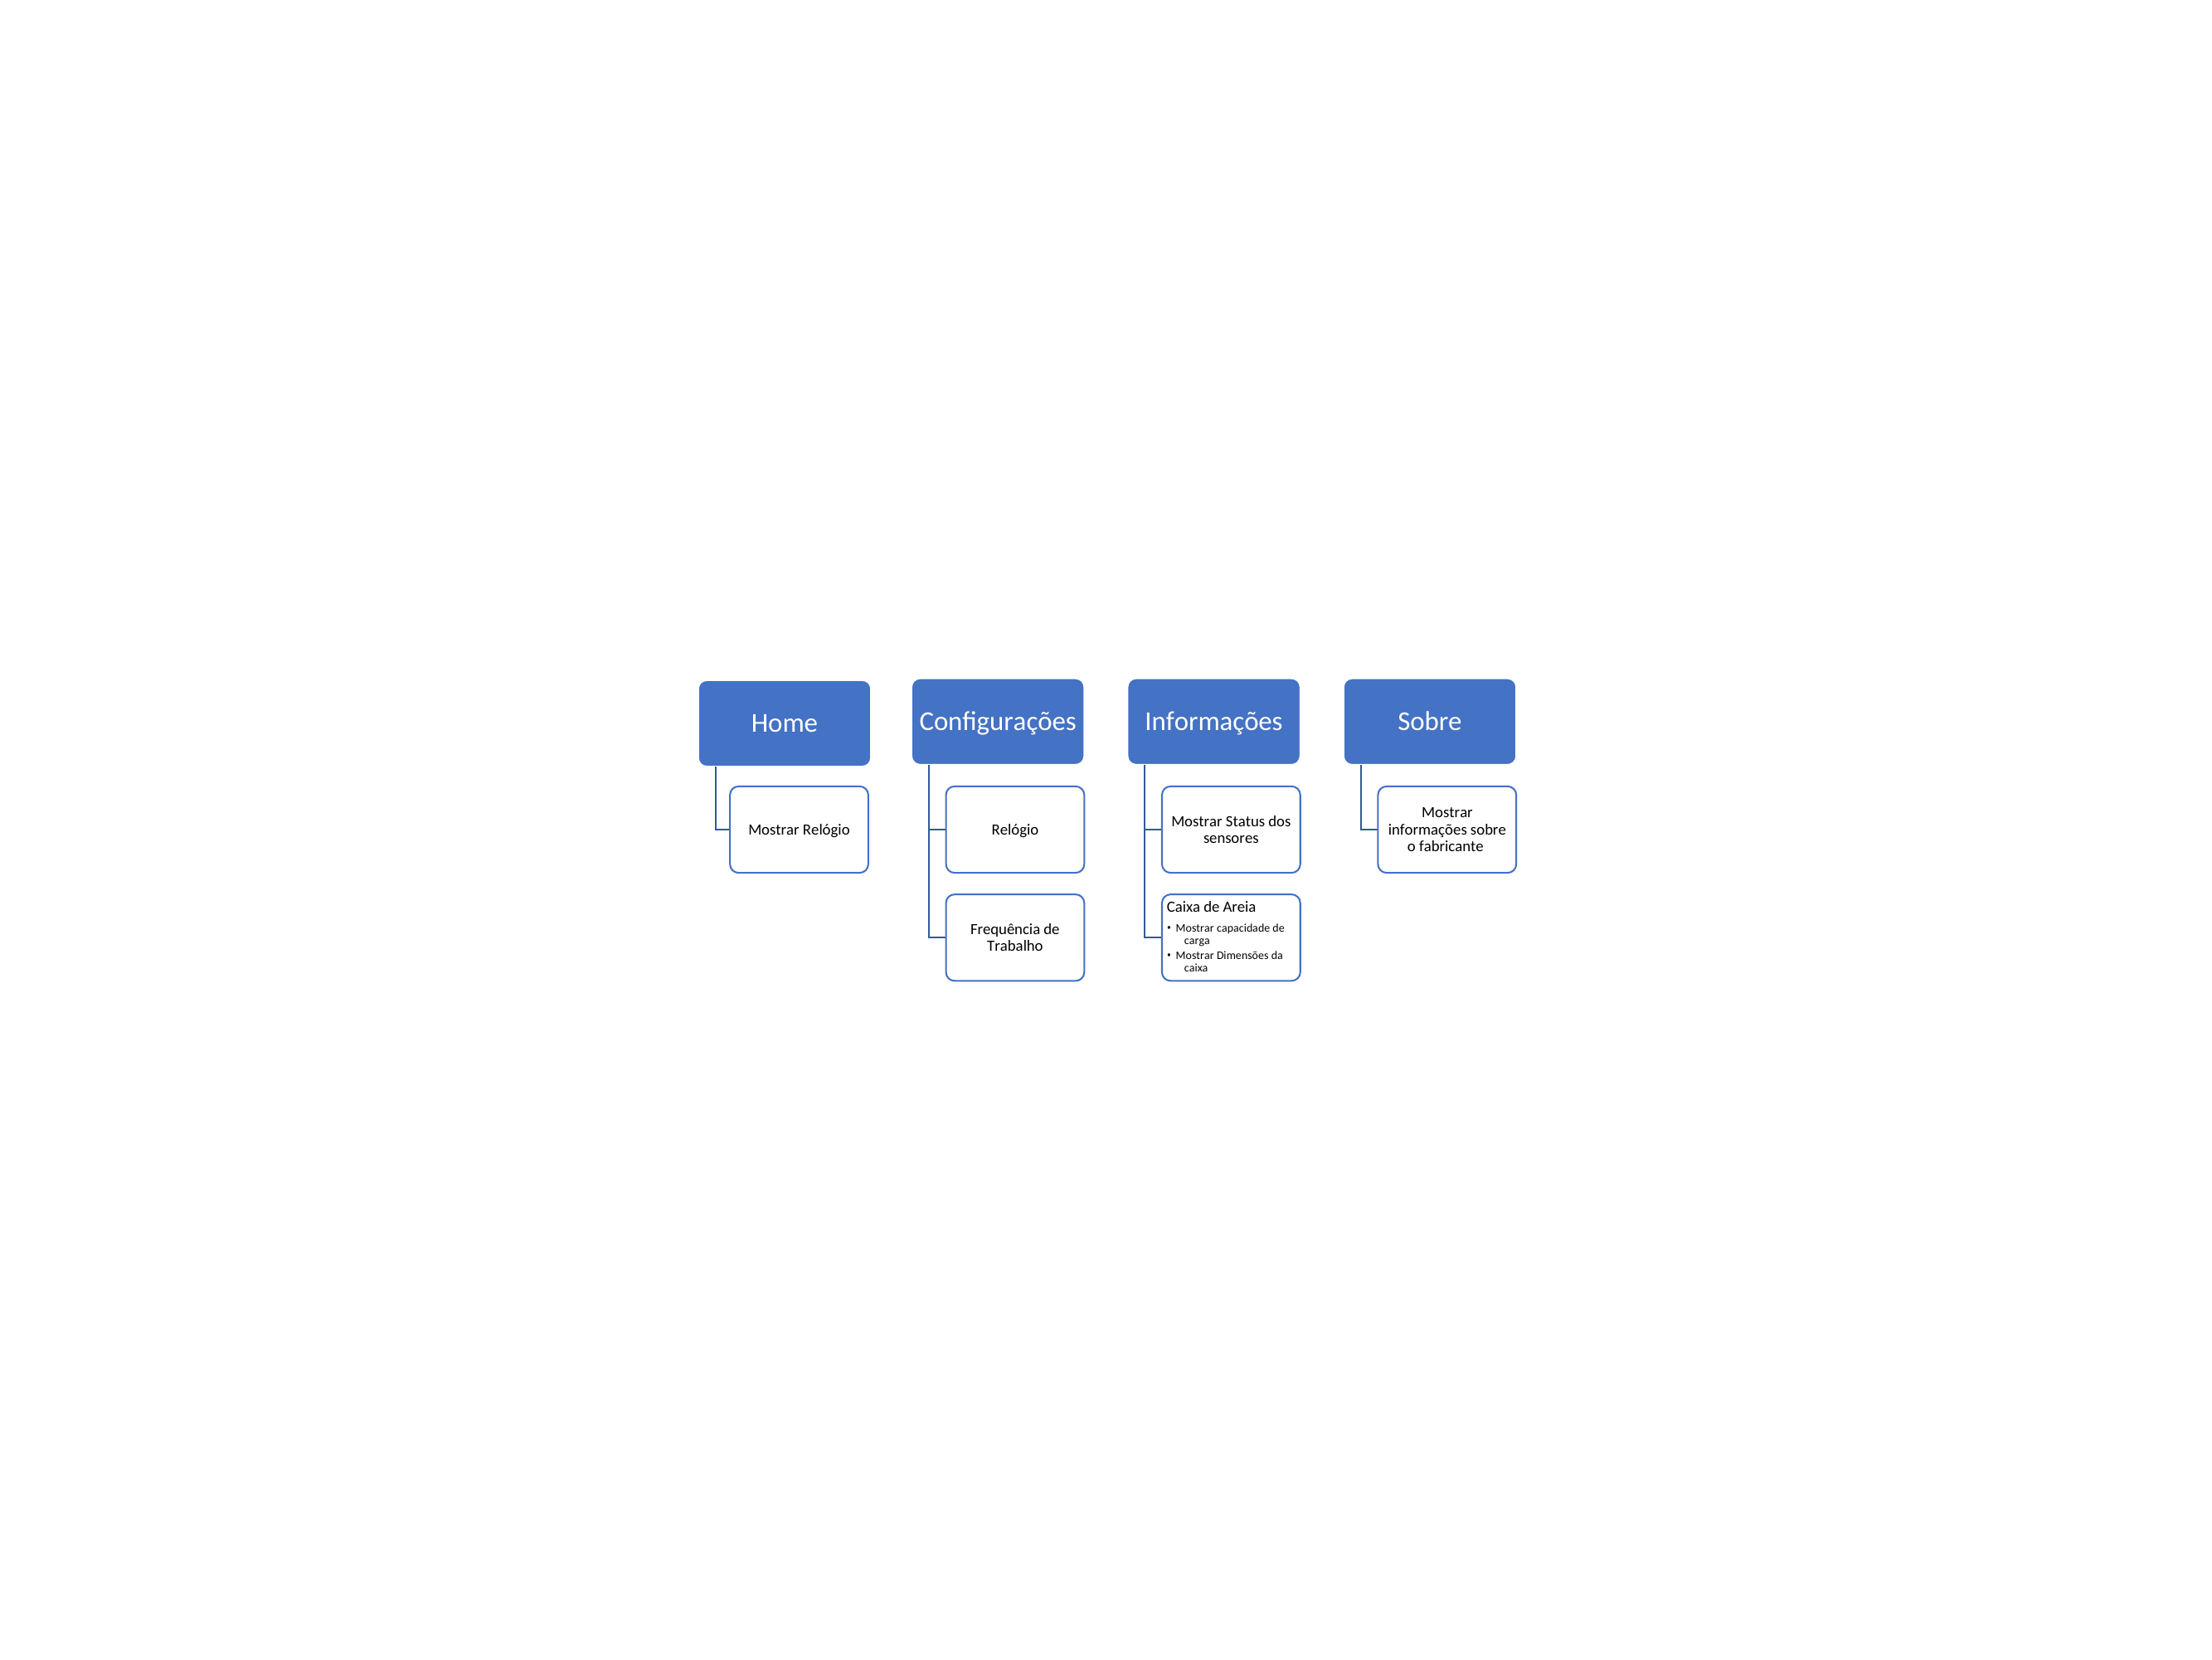

Configurações
Informações
Sobre
Home
Mostrar Relógio
Relógio
Mostrar Status dos sensores
Mostrar informações sobre o fabricante
Frequência de Trabalho
Caixa de Areia
Mostrar capacidade de carga
Mostrar Dimensões da caixa